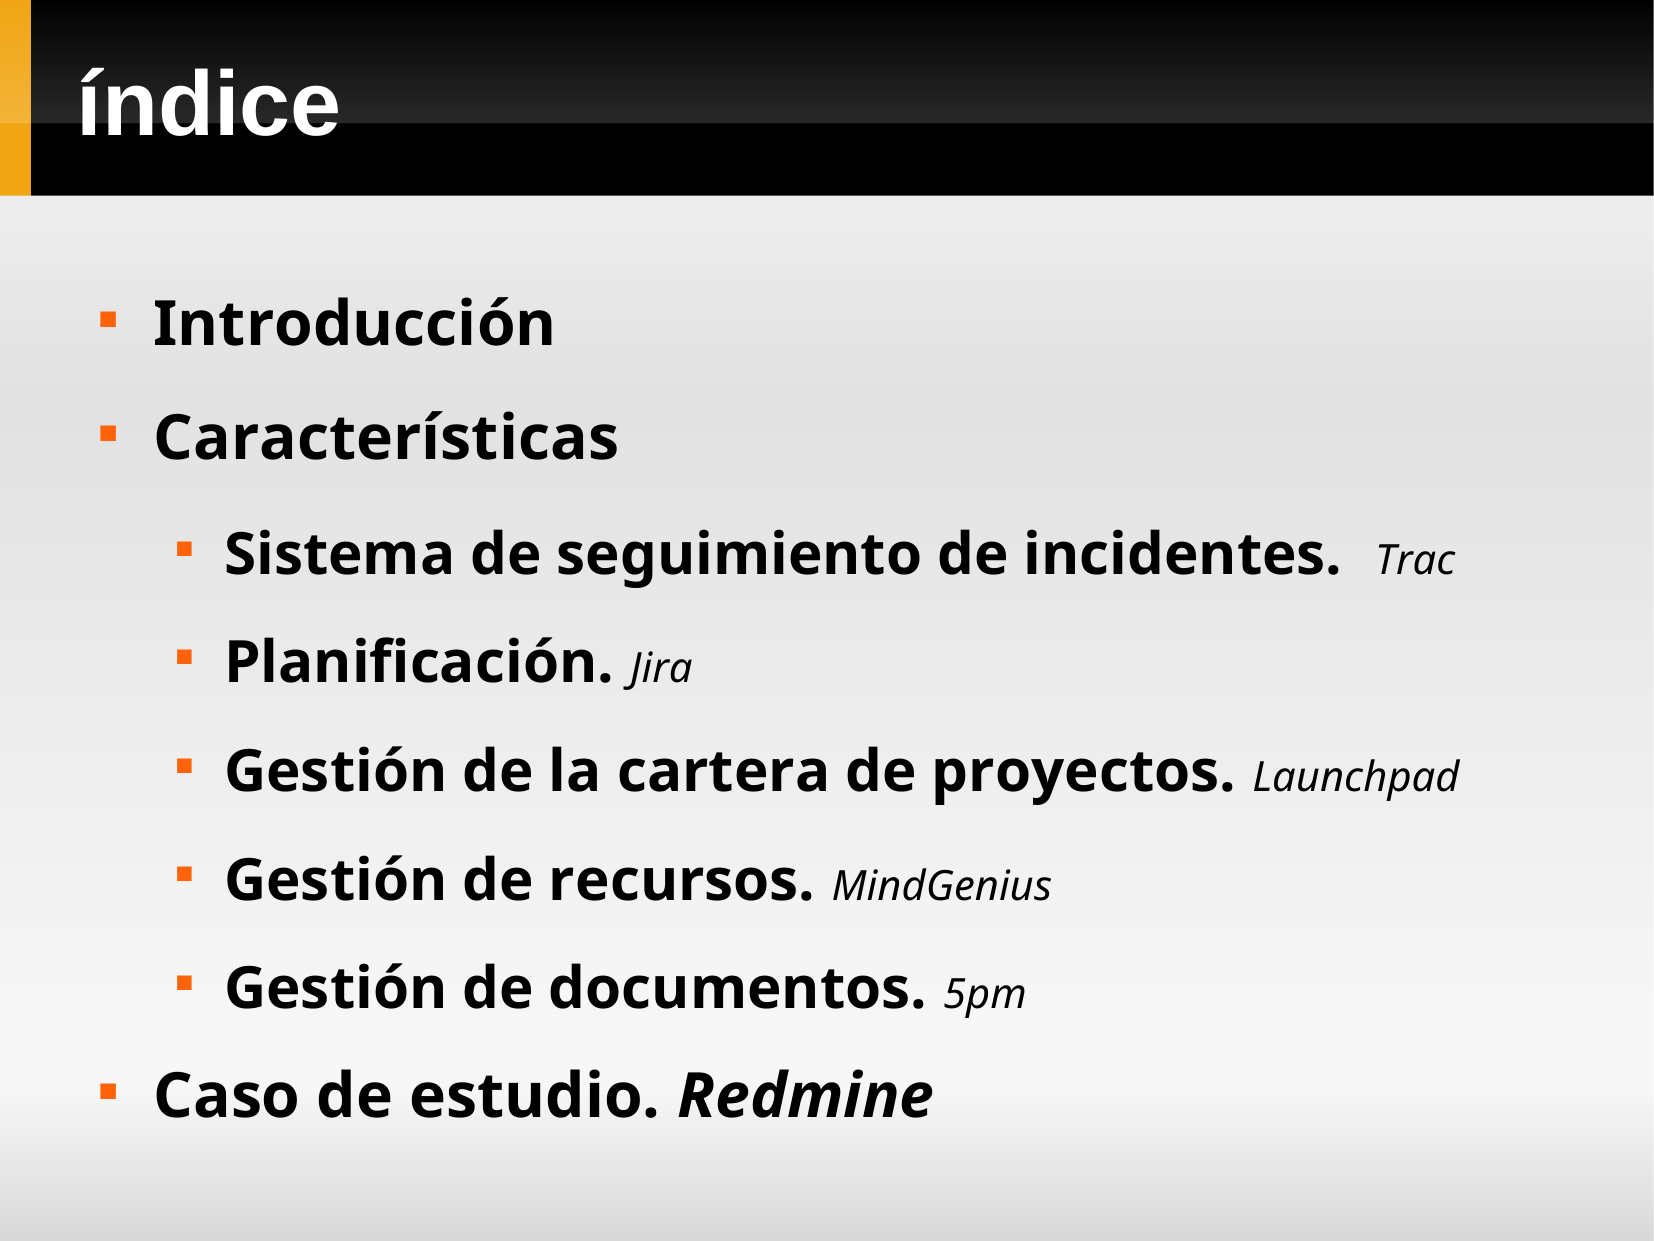

# índice
Introducción
Características
Sistema de seguimiento de incidentes. Trac
Planificación. Jira
Gestión de la cartera de proyectos. Launchpad
Gestión de recursos. MindGenius
Gestión de documentos. 5pm
Caso de estudio. Redmine